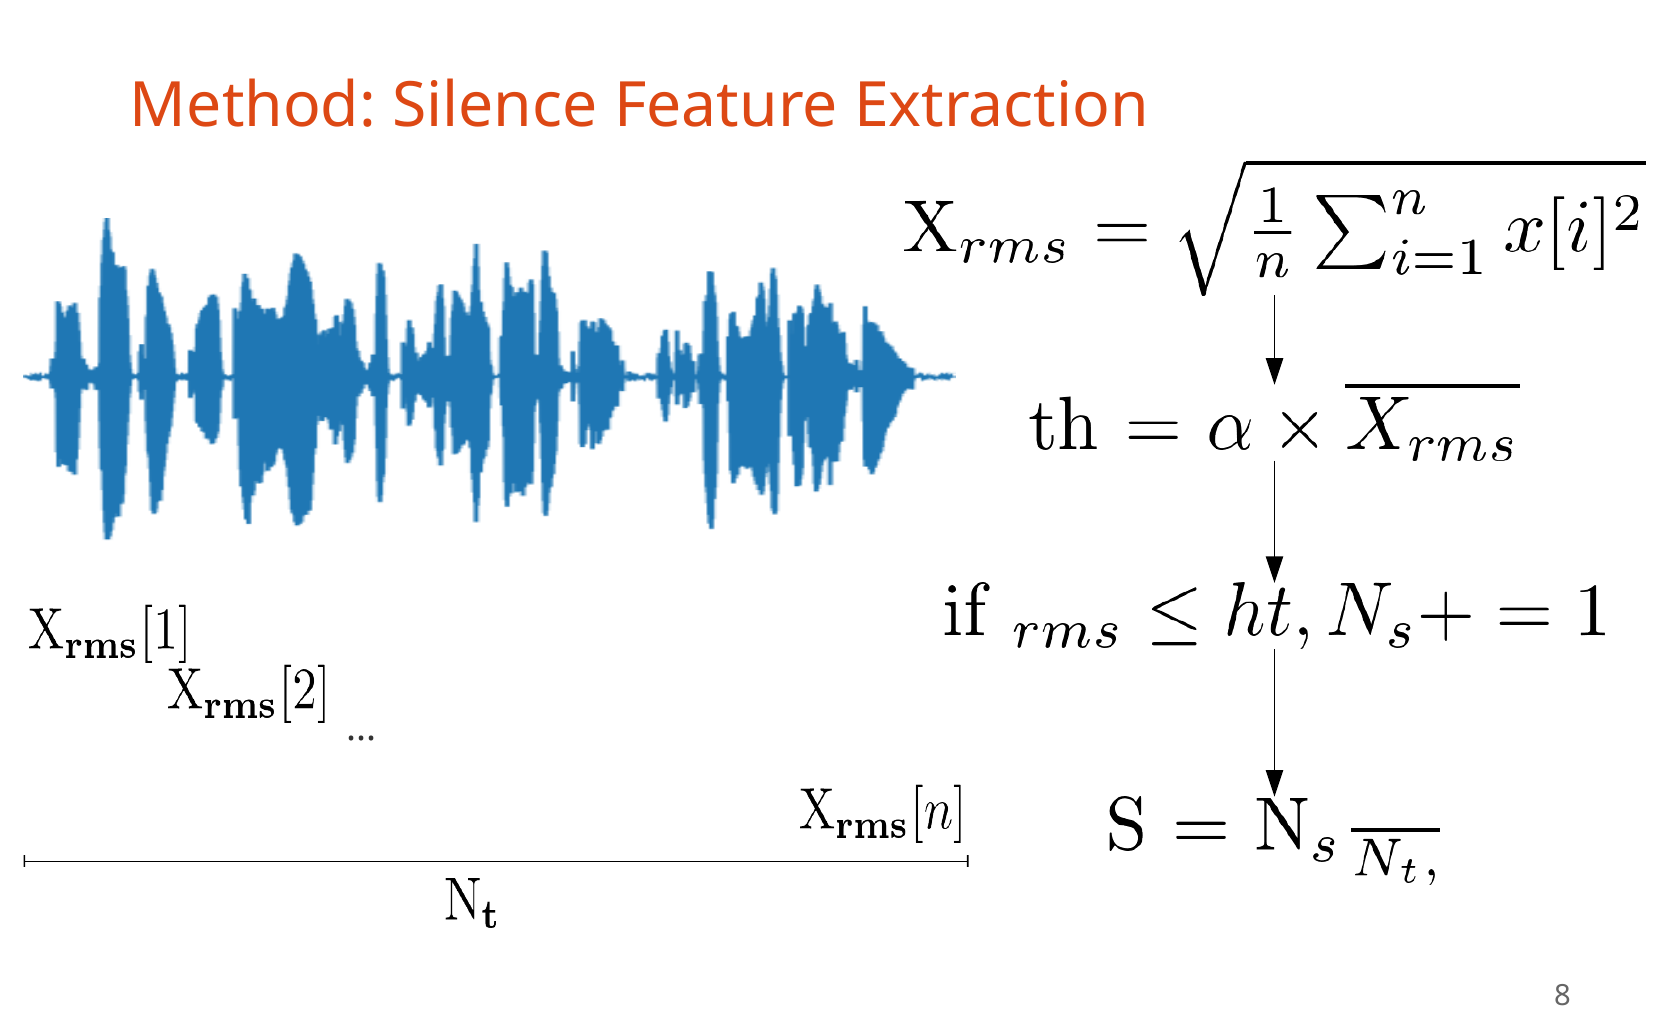

# Method: Silence Feature Extraction
...
8